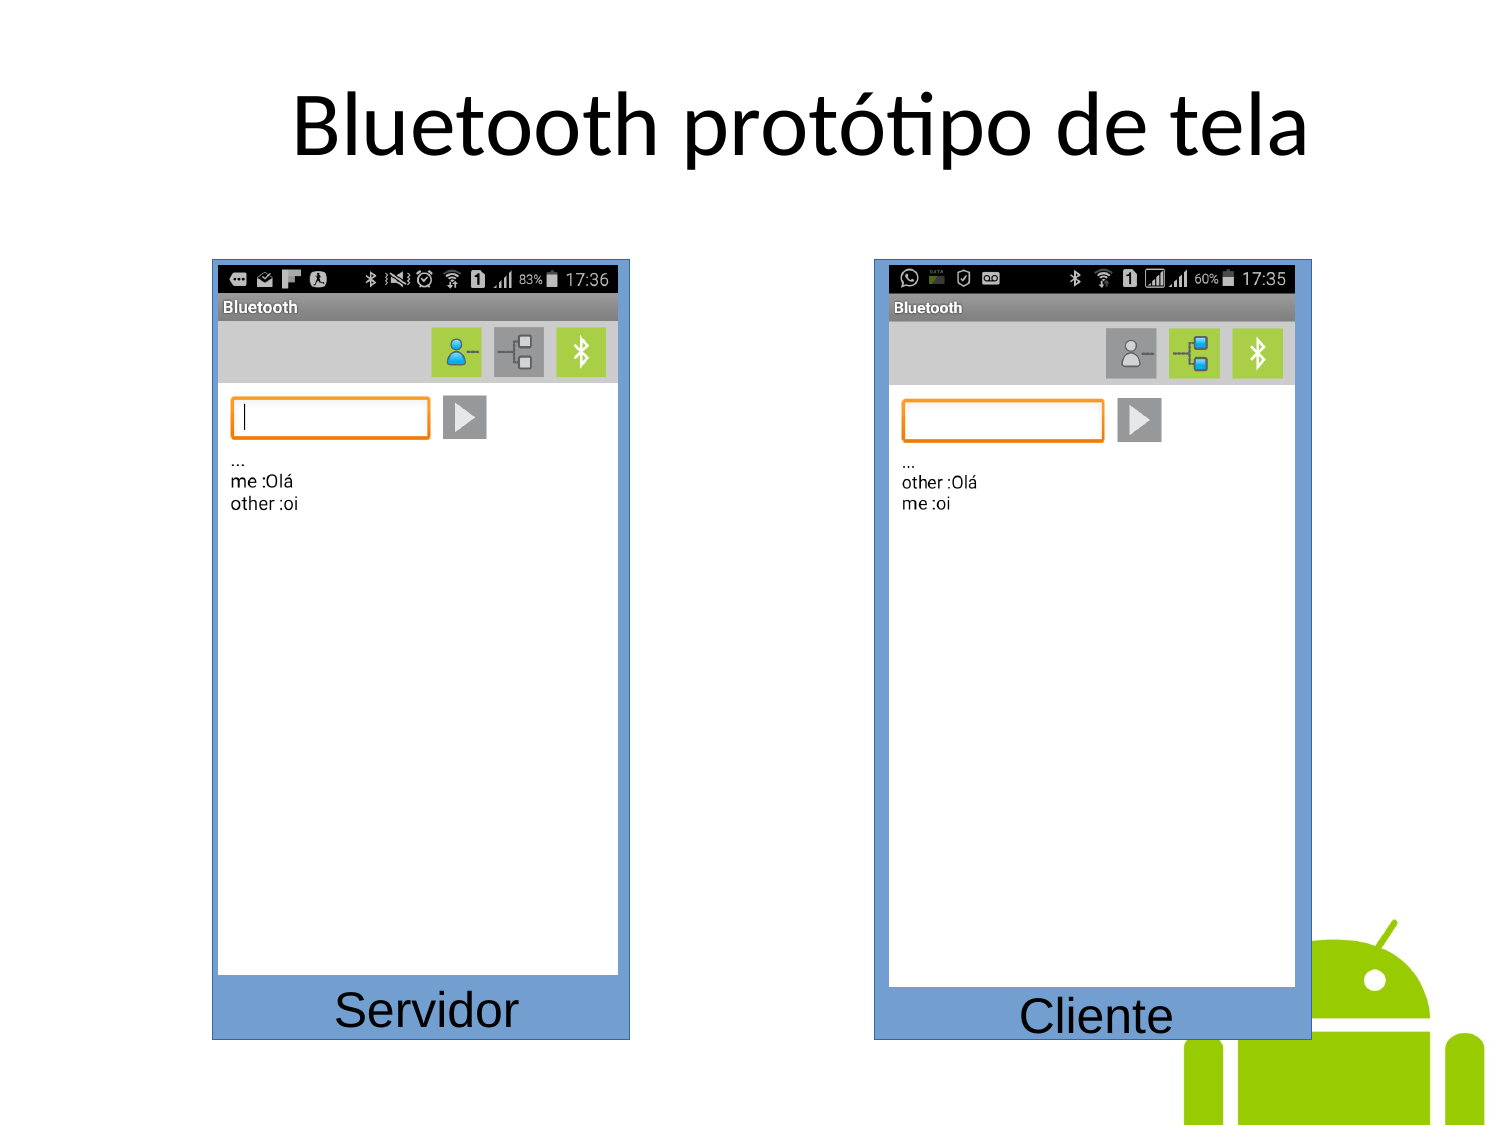

# Bluetooth protótipo de tela
Servidor
Cliente